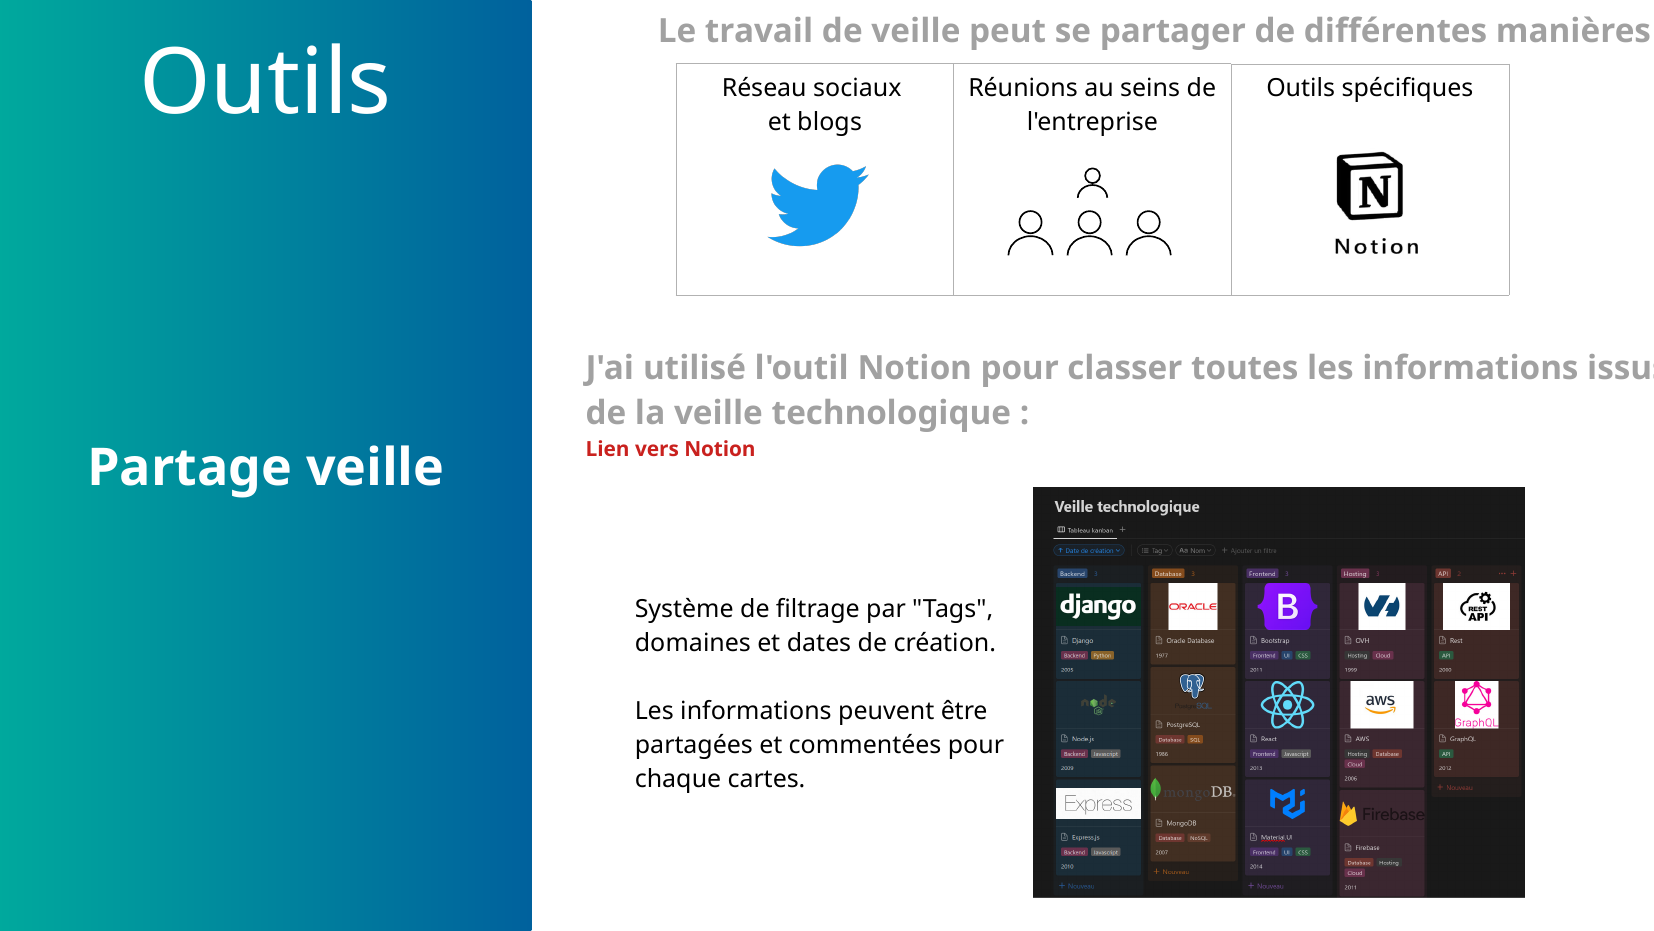

# Outils
Le travail de veille peut se partager de différentes manières
| Réseau sociaux et blogs | Réunions au seins de l'entreprise | Outils spécifiques |
| --- | --- | --- |
J'ai utilisé l'outil Notion pour classer toutes les informations issus
de la veille technologique :
Lien vers Notion
Partage veille
Système de filtrage par "Tags",
domaines et dates de création.
Les informations peuvent être
partagées et commentées pour
chaque cartes.